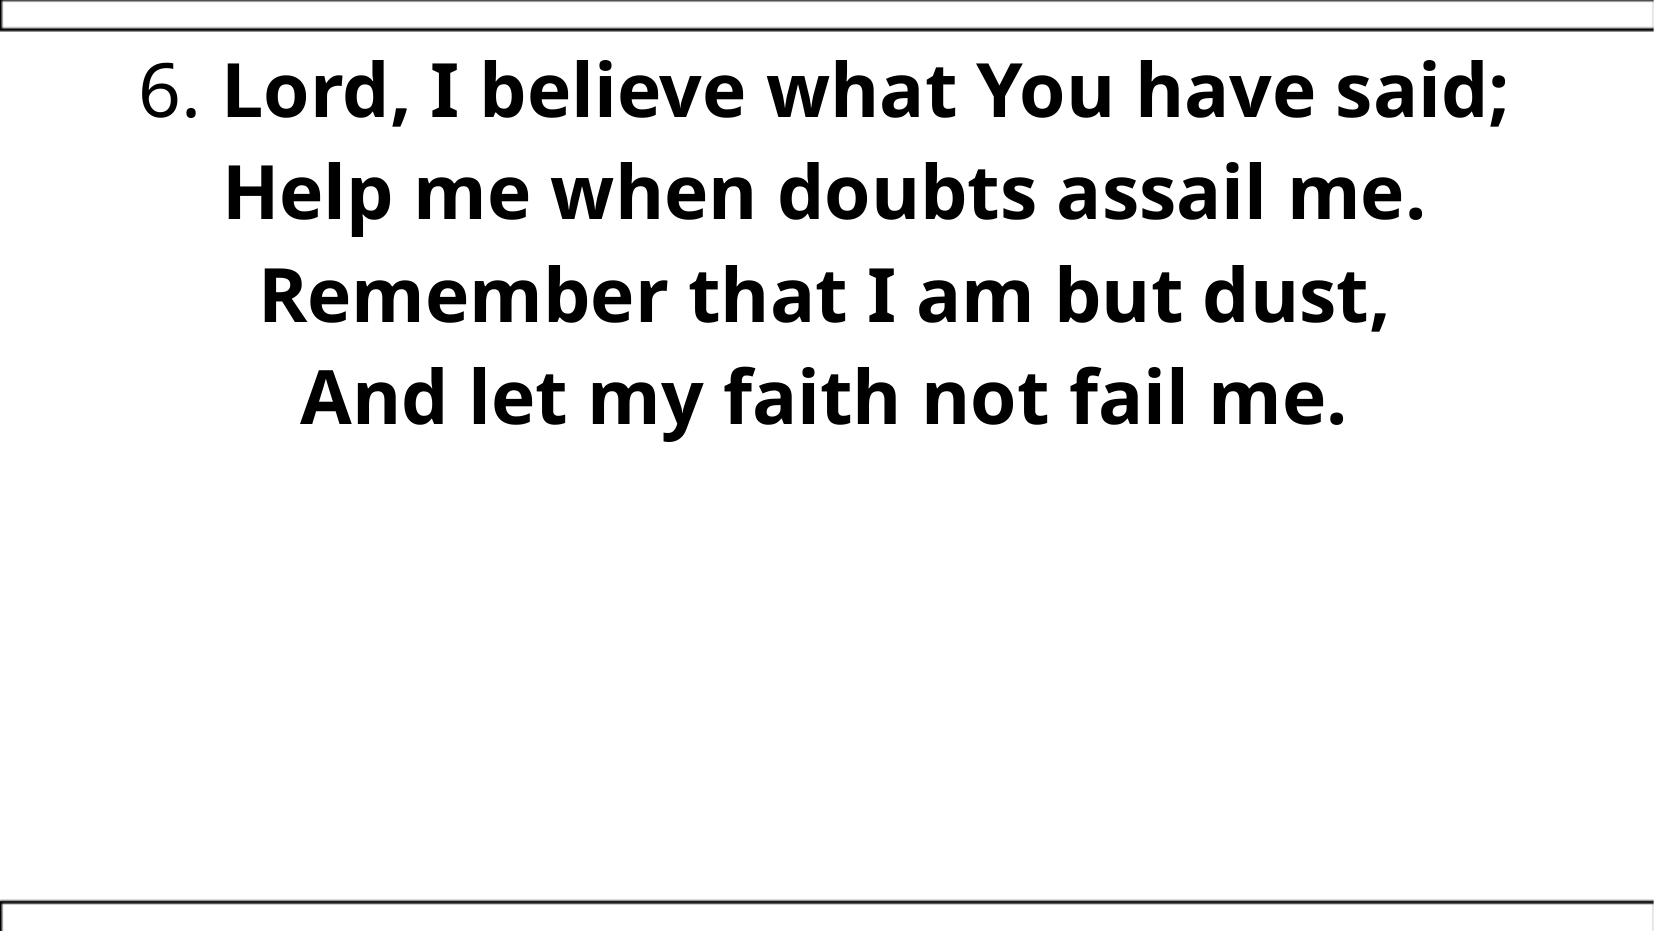

6. Lord, I believe what You have said;
Help me when doubts assail me.
Remember that I am but dust,
And let my faith not fail me.